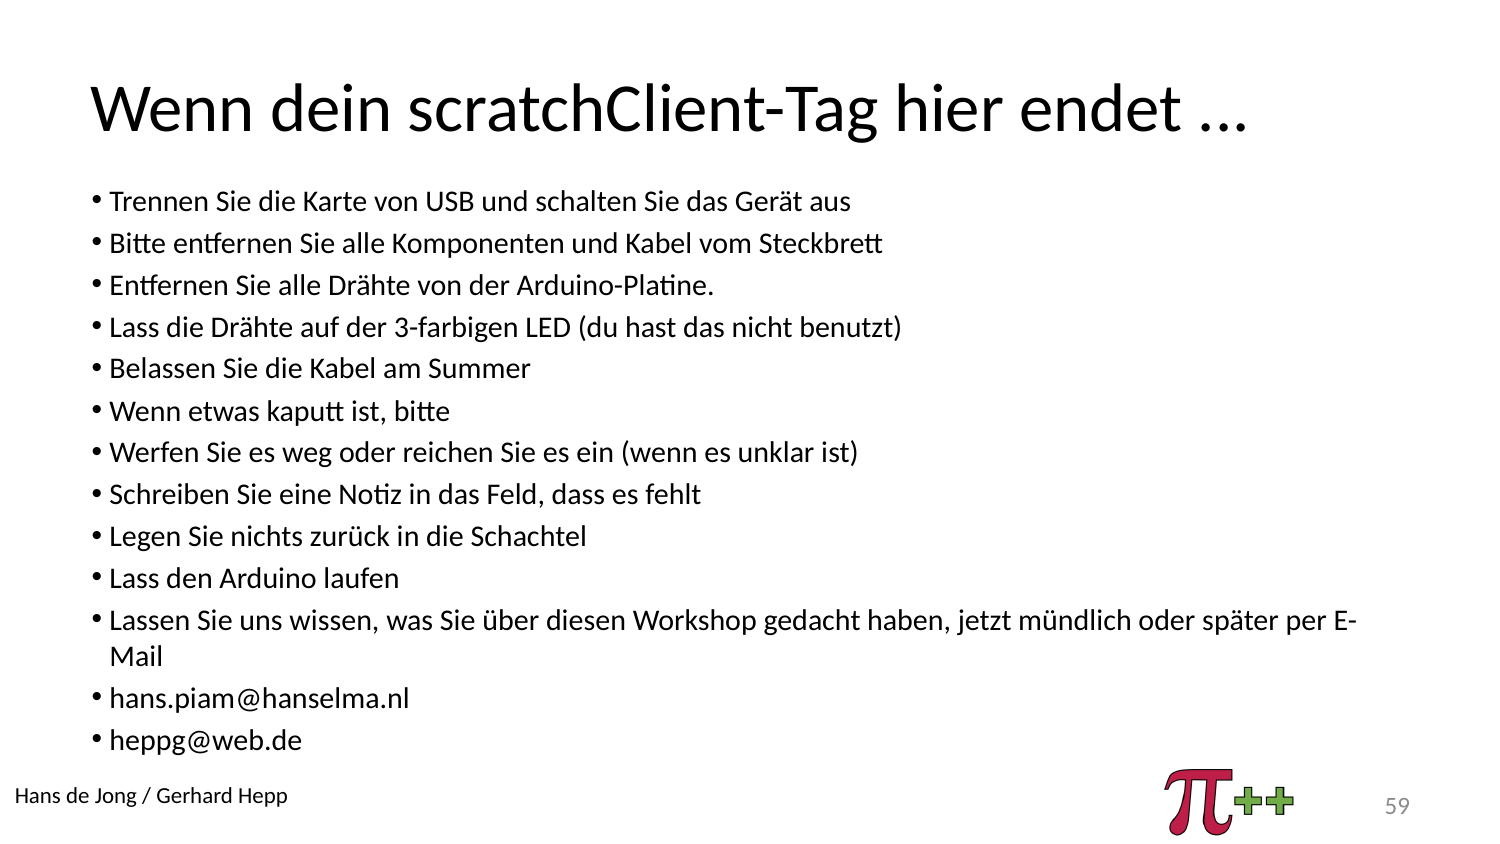

# Wenn dein scratchClient-Tag hier endet ...
Trennen Sie die Karte von USB und schalten Sie das Gerät aus
Bitte entfernen Sie alle Komponenten und Kabel vom Steckbrett
Entfernen Sie alle Drähte von der Arduino-Platine.
Lass die Drähte auf der 3-farbigen LED (du hast das nicht benutzt)
Belassen Sie die Kabel am Summer
Wenn etwas kaputt ist, bitte
Werfen Sie es weg oder reichen Sie es ein (wenn es unklar ist)
Schreiben Sie eine Notiz in das Feld, dass es fehlt
Legen Sie nichts zurück in die Schachtel
Lass den Arduino laufen
Lassen Sie uns wissen, was Sie über diesen Workshop gedacht haben, jetzt mündlich oder später per E-Mail
hans.piam@hanselma.nl
heppg@web.de